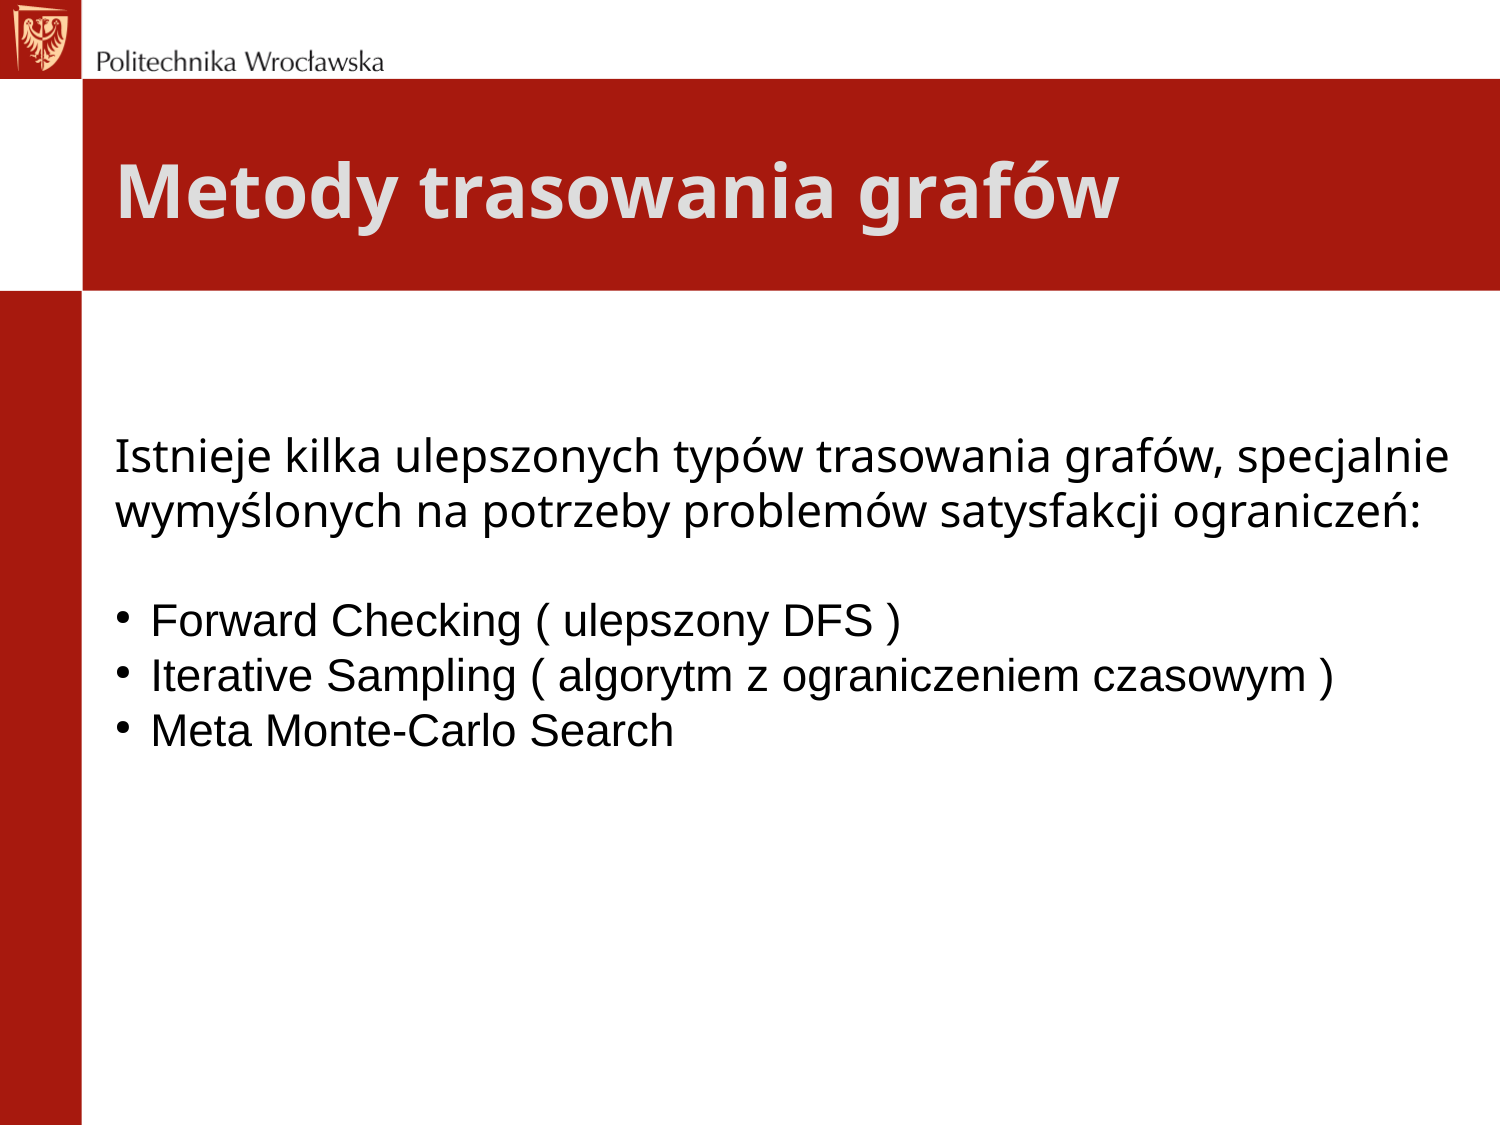

Metody trasowania grafów
Istnieje kilka ulepszonych typów trasowania grafów, specjalnie wymyślonych na potrzeby problemów satysfakcji ograniczeń:
Forward Checking ( ulepszony DFS )
Iterative Sampling ( algorytm z ograniczeniem czasowym )
Meta Monte-Carlo Search